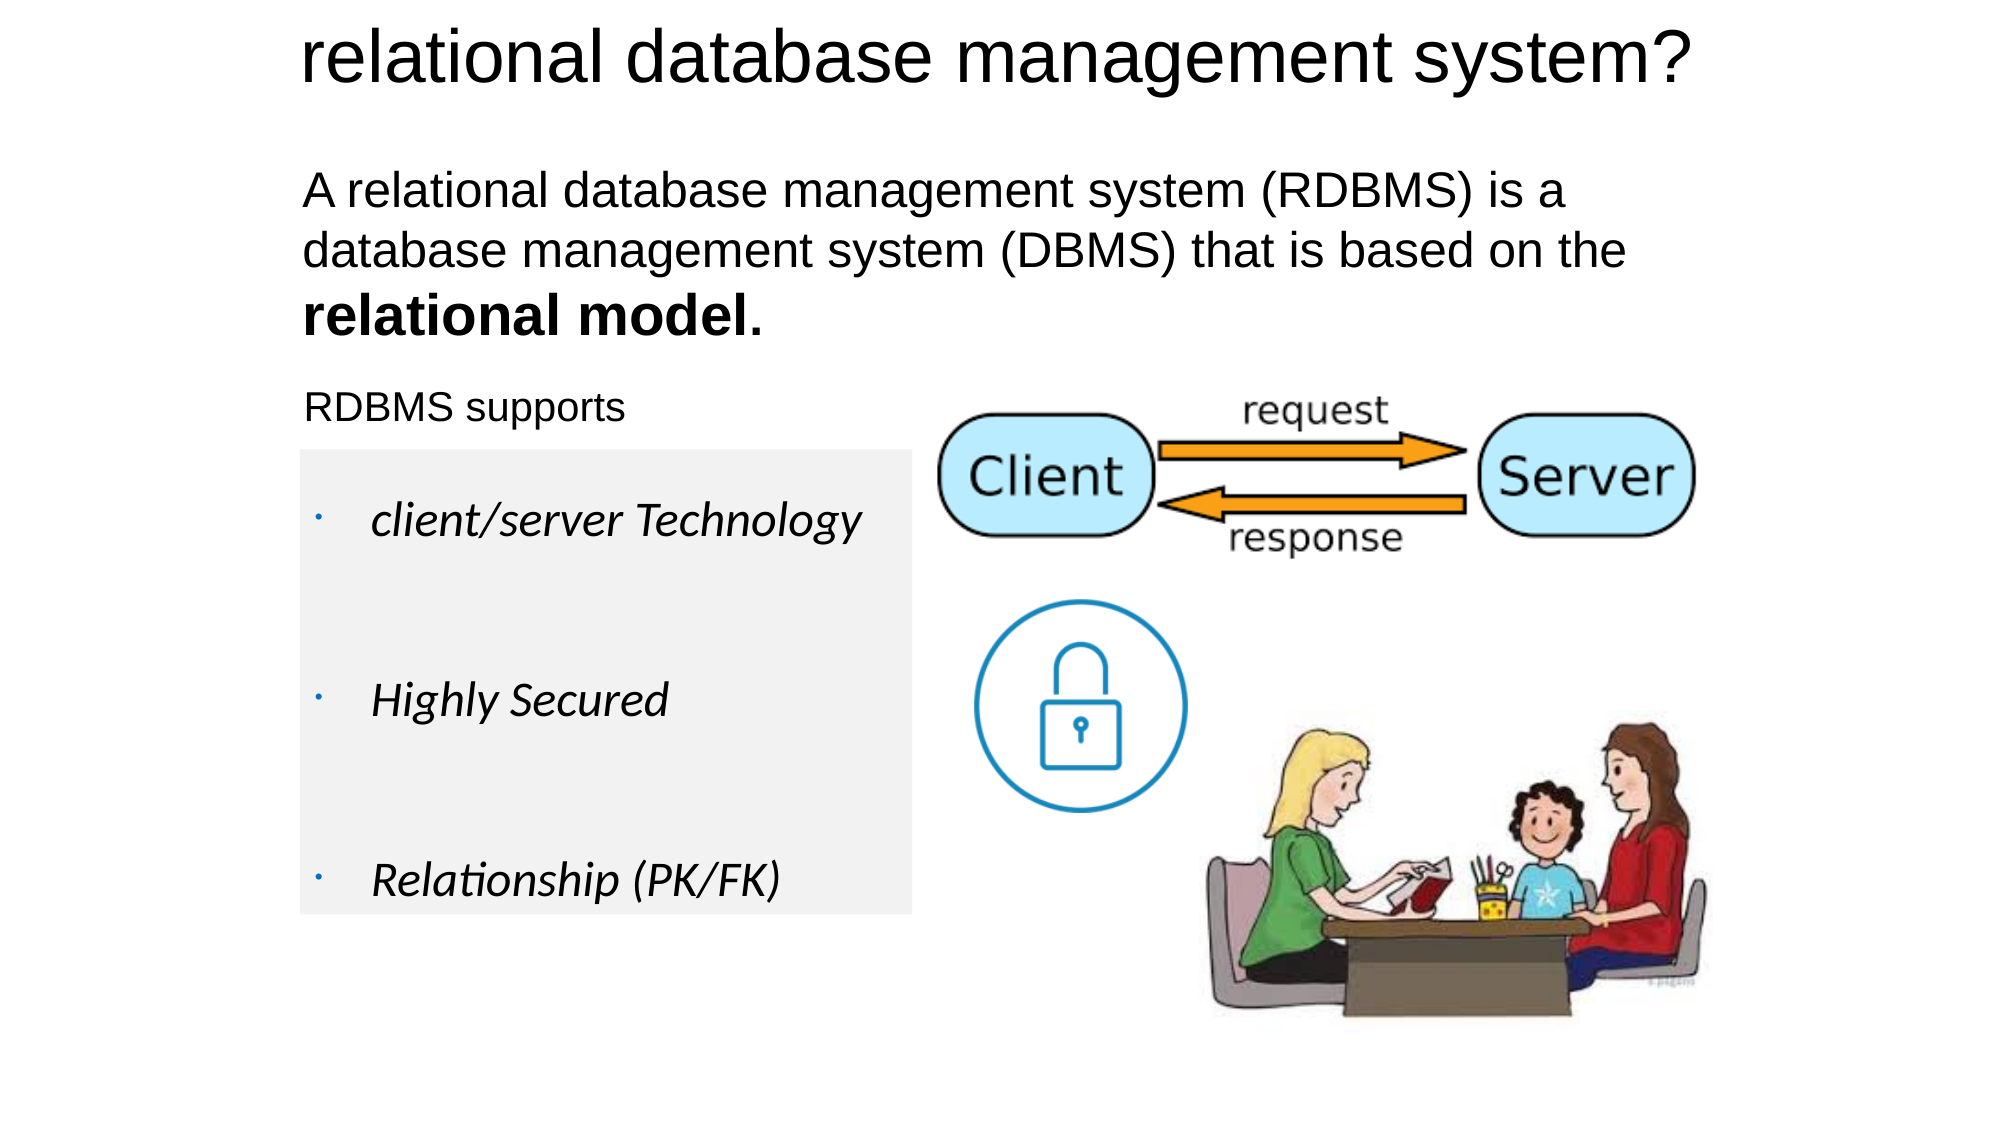

relational database management system?
A relational database management system (RDBMS) is a database management system (DBMS) that is based on the relational model.
RDBMS supports
client/server Technology
Highly Secured
Relationship (PK/FK)